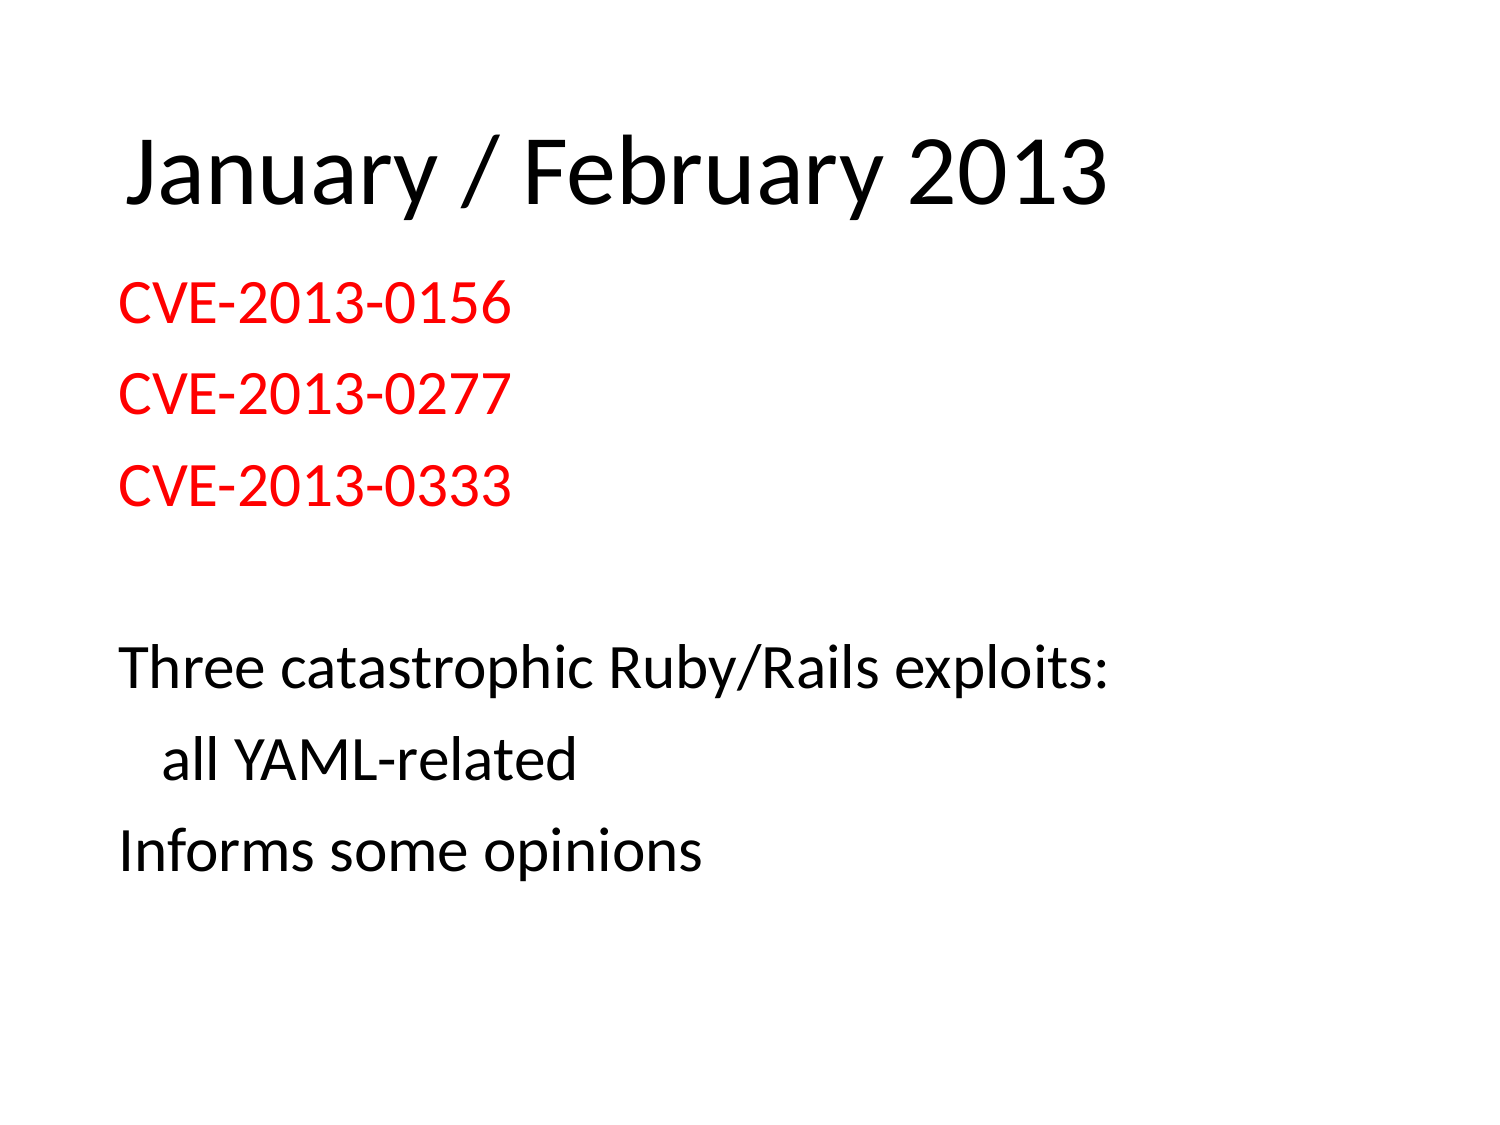

# January / February 2013
CVE-2013-0156
CVE-2013-0277
CVE-2013-0333
Three catastrophic Ruby/Rails exploits:
 all YAML-related
Informs some opinions